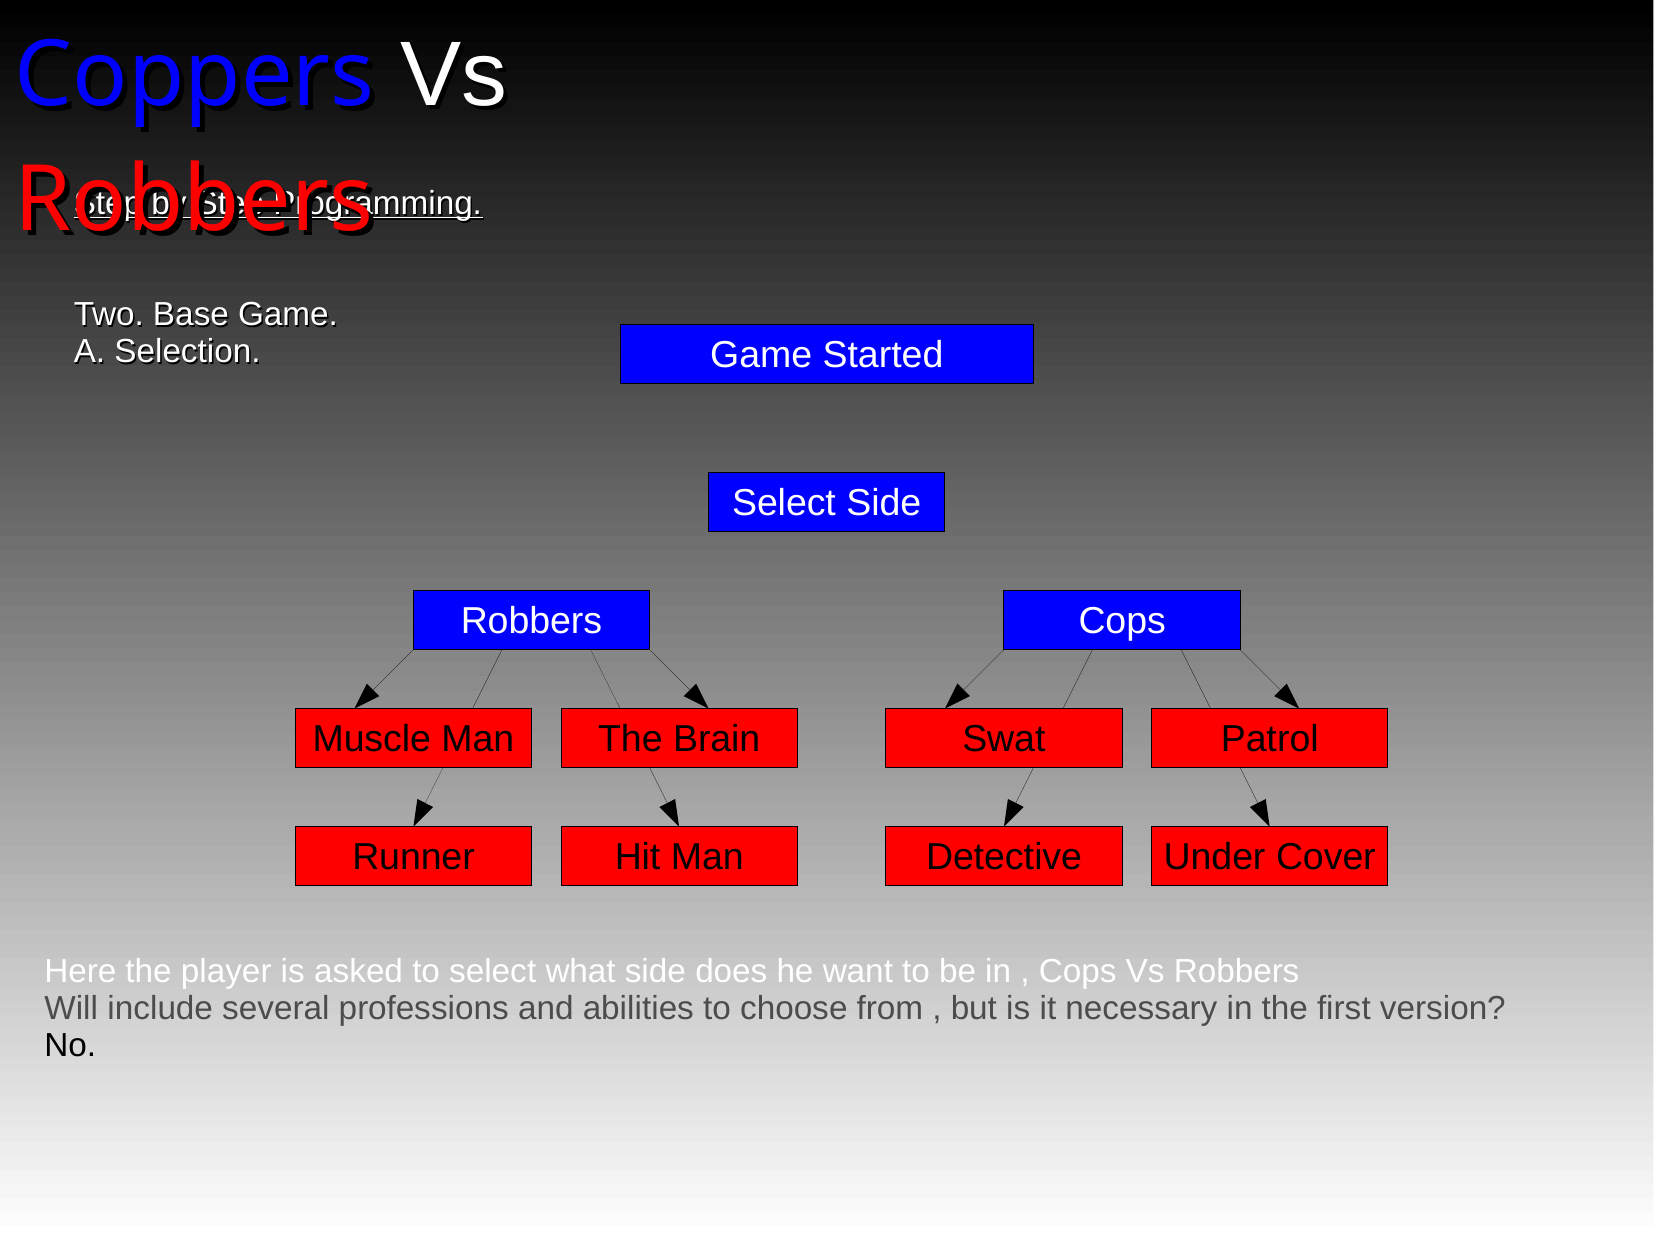

Coppers Vs Robbers
Step by Step Programming.
Two. Base Game.
A. Selection.
Game Started
Select Side
Robbers
Cops
Muscle Man
The Brain
Swat
Patrol
Runner
Hit Man
Detective
Under Cover
Here the player is asked to select what side does he want to be in , Cops Vs Robbers
Will include several professions and abilities to choose from , but is it necessary in the first version?
No.